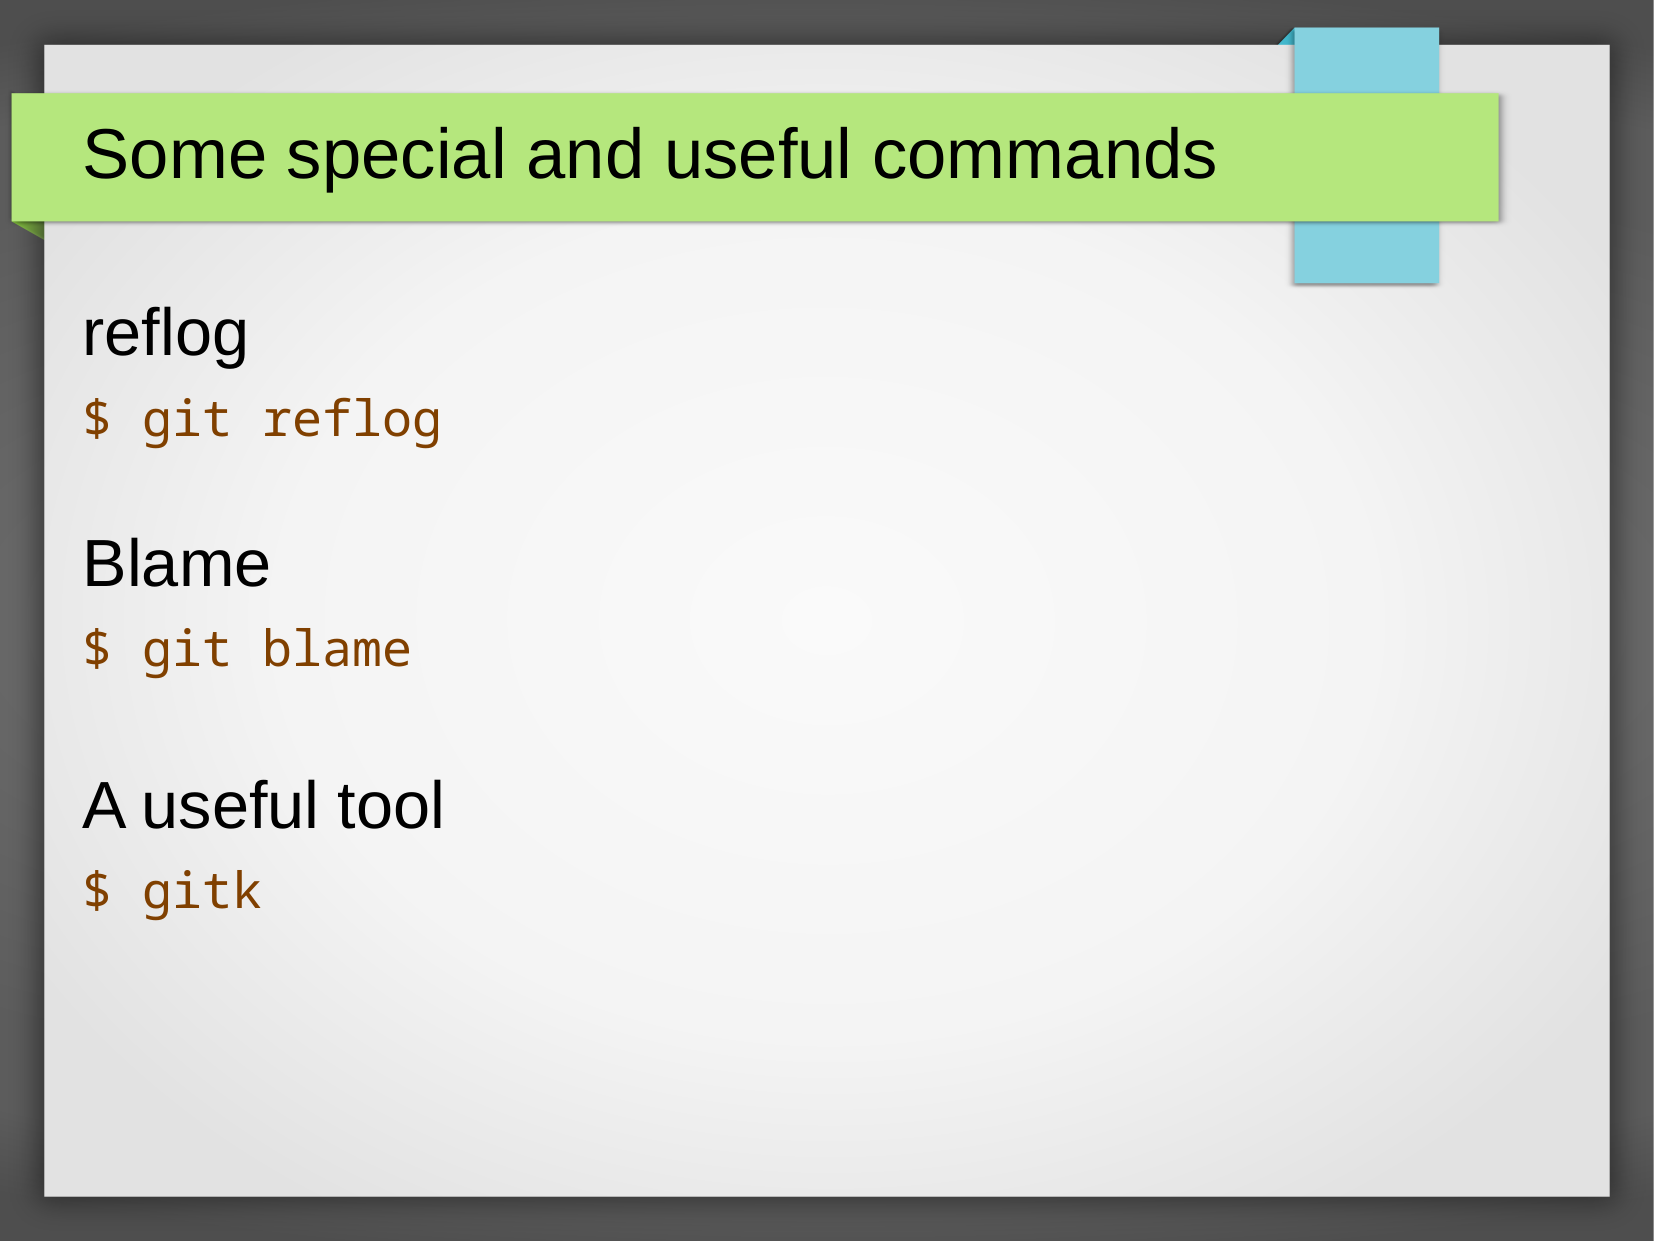

Some special and useful commands
# reflog
$ git reflog
Blame
$ git blame
A useful tool
$ gitk